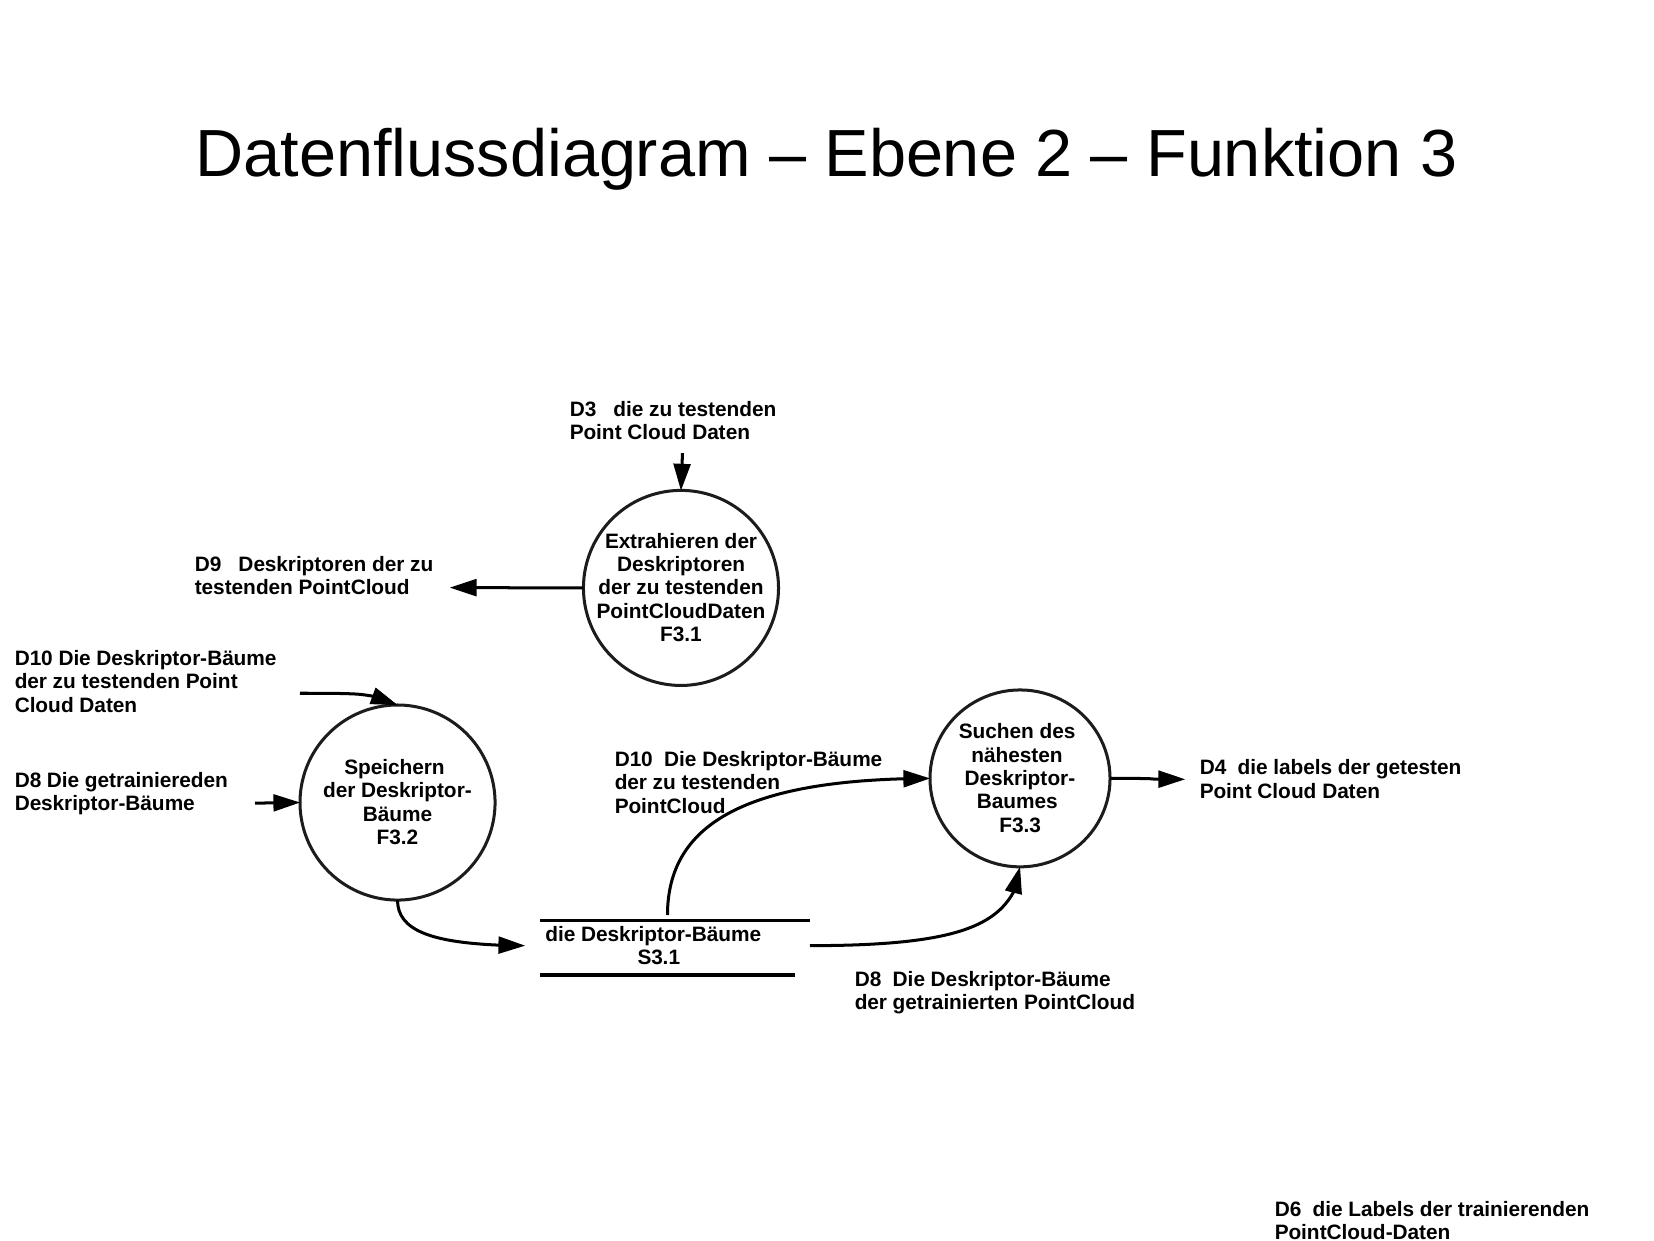

# Datenflussdiagram – Ebene 2 – Funktion 3
D3 die zu testenden Point Cloud Daten
Extrahieren der
Deskriptoren
der zu testenden
PointCloudDaten
F3.1
D9 Deskriptoren der zu testenden PointCloud
D10 Die Deskriptor-Bäume der zu testenden Point Cloud Daten
Suchen des
nähesten
Deskriptor-
Baumes
F3.3
Speichern
der Deskriptor-
Bäume
F3.2
D10 Die Deskriptor-Bäume
der zu testenden PointCloud
D4 die labels der getesten Point Cloud Daten
D8 Die getrainiereden Deskriptor-Bäume
 die Deskriptor-Bäume
 S3.1
D8 Die Deskriptor-Bäume
der getrainierten PointCloud
D6 die Labels der trainierenden PointCloud-Daten